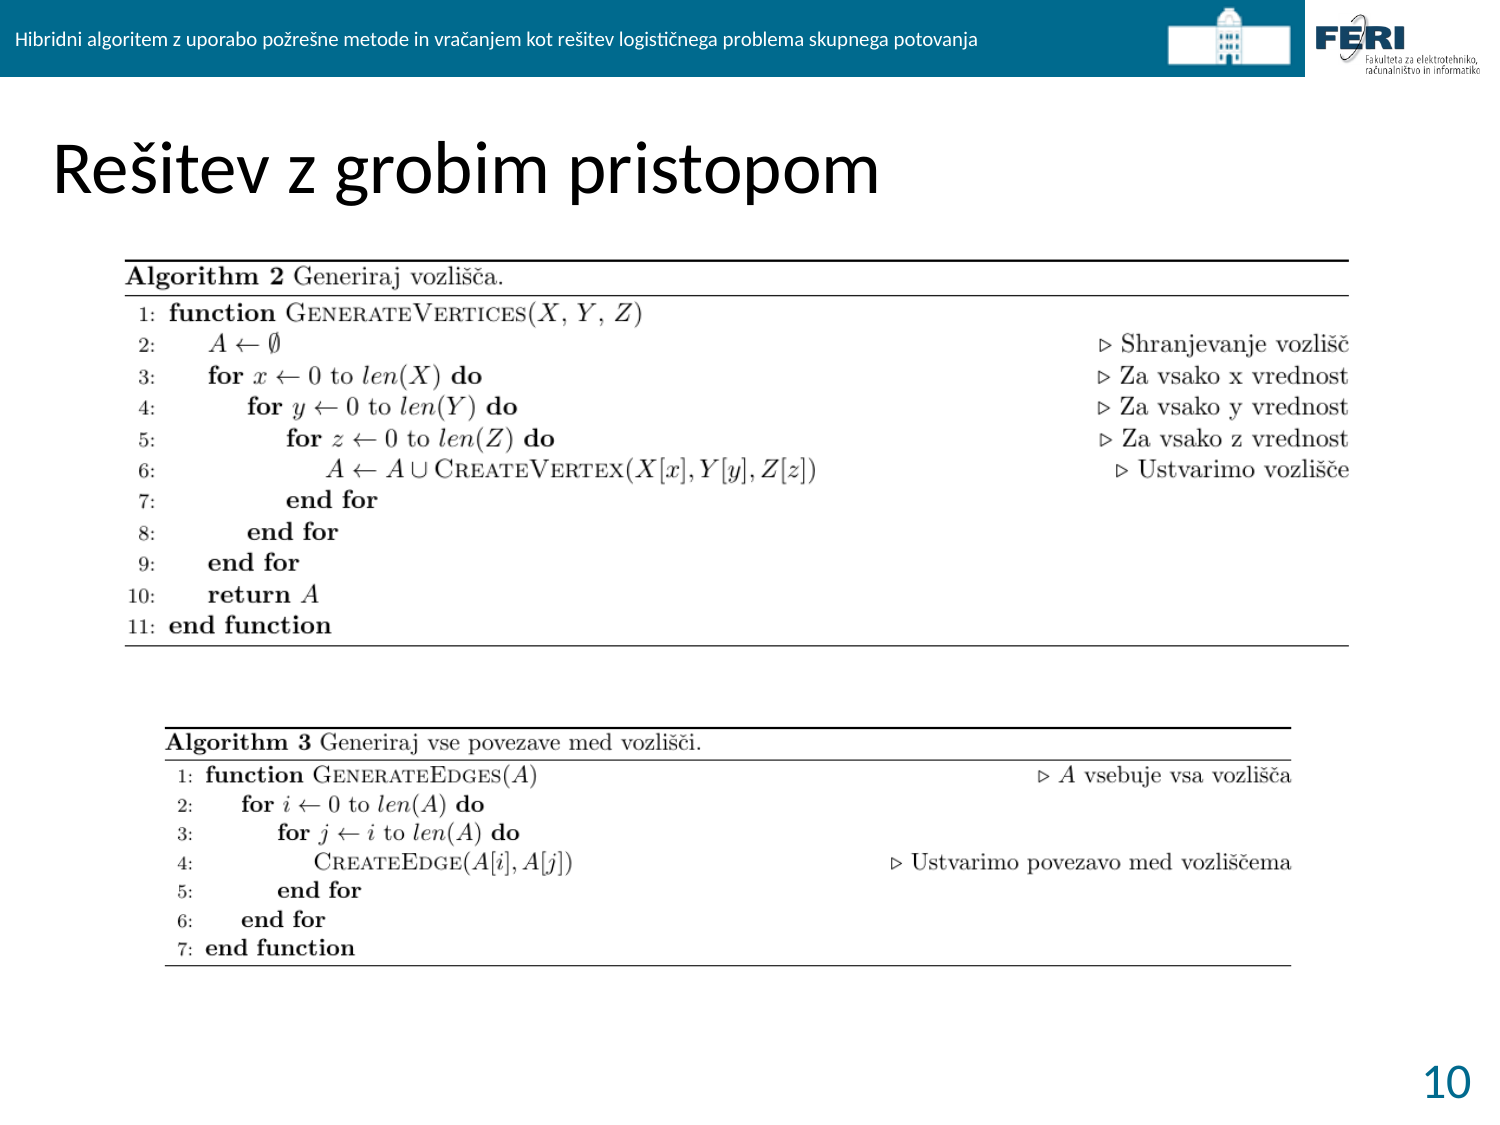

Hibridni algoritem z uporabo požrešne metode in vračanjem kot rešitev logističnega problema skupnega potovanja
# Rešitev z grobim pristopom